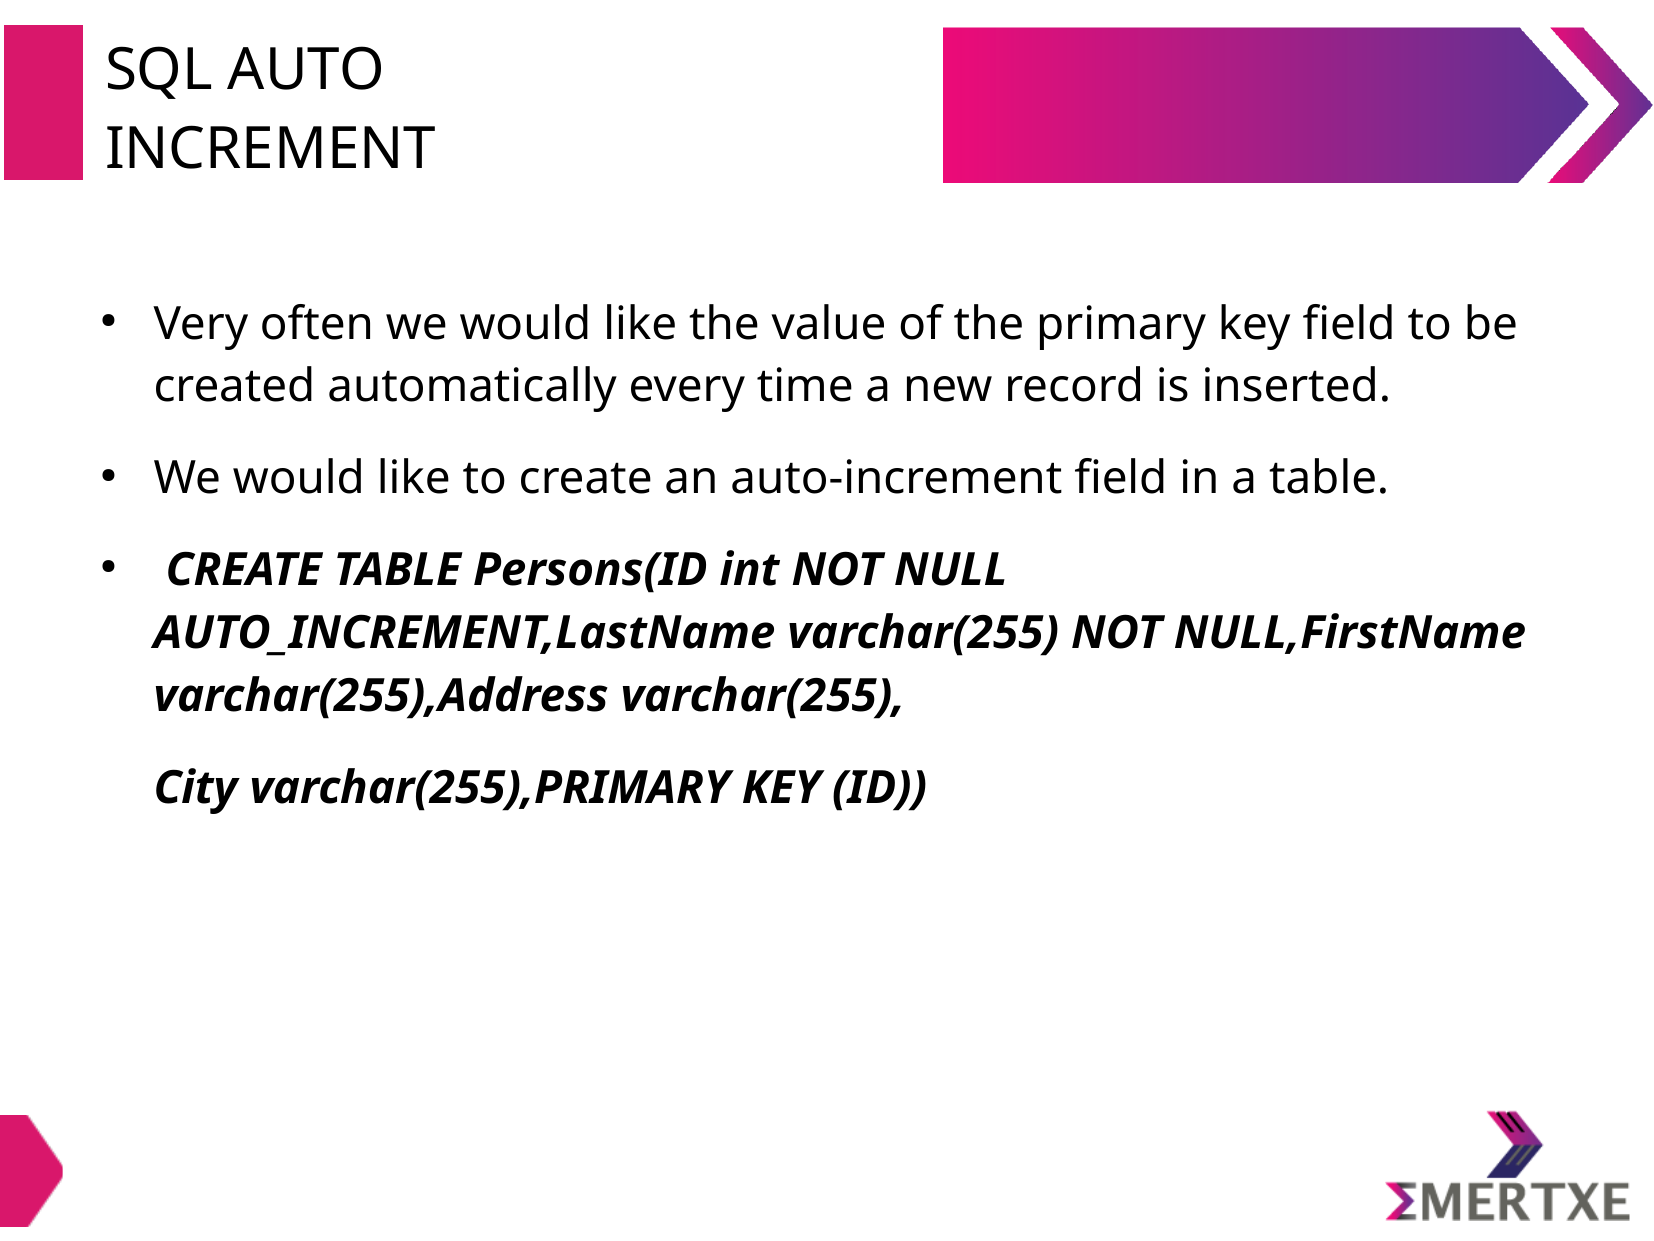

# SQL AUTO INCREMENT
Very often we would like the value of the primary key field to be created automatically every time a new record is inserted.
We would like to create an auto-increment field in a table.
 CREATE TABLE Persons(ID int NOT NULL AUTO_INCREMENT,LastName varchar(255) NOT NULL,FirstName varchar(255),Address varchar(255),
City varchar(255),PRIMARY KEY (ID))